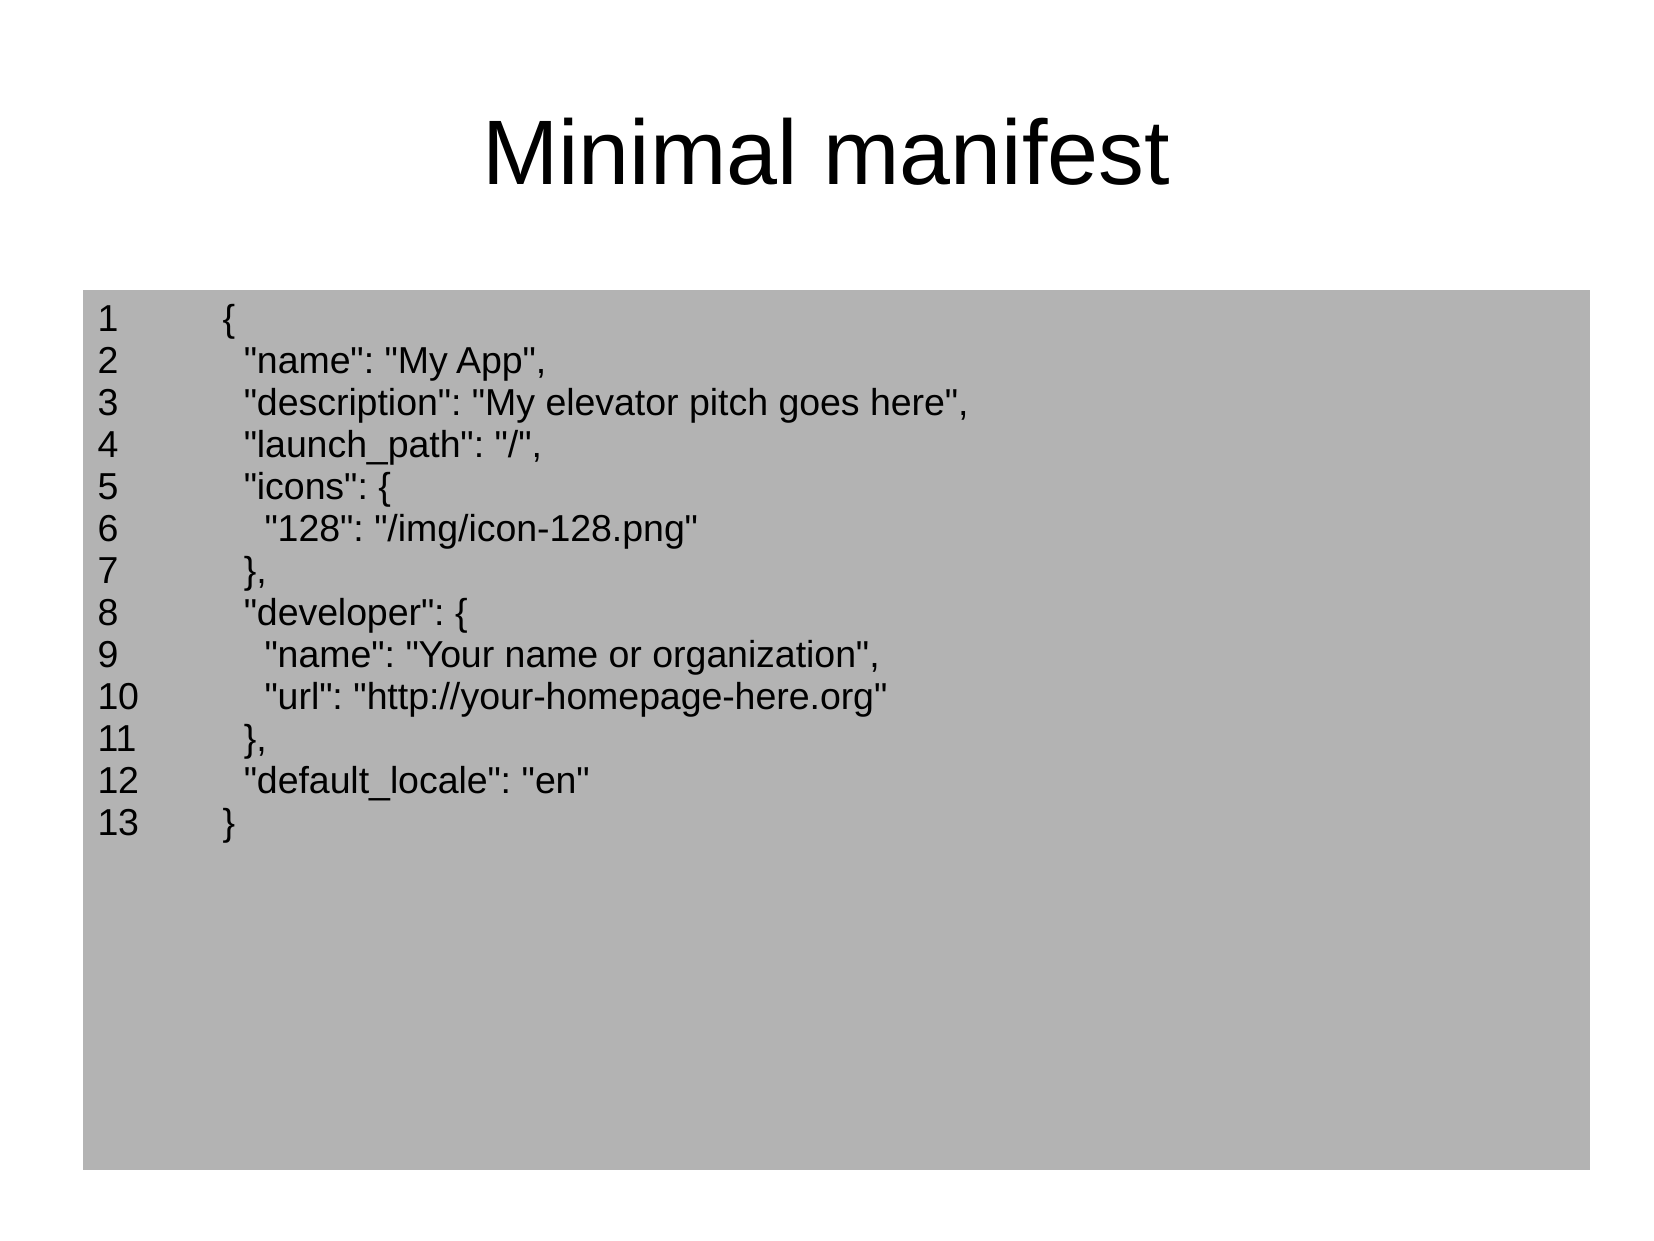

# Minimal manifest
| 1 2 3 4 5 6 7 8 9 10 11 12 13 | { "name": "My App", "description": "My elevator pitch goes here", "launch\_path": "/", "icons": { "128": "/img/icon-128.png" }, "developer": { "name": "Your name or organization", "url": "http://your-homepage-here.org" }, "default\_locale": "en" } |
| --- | --- |